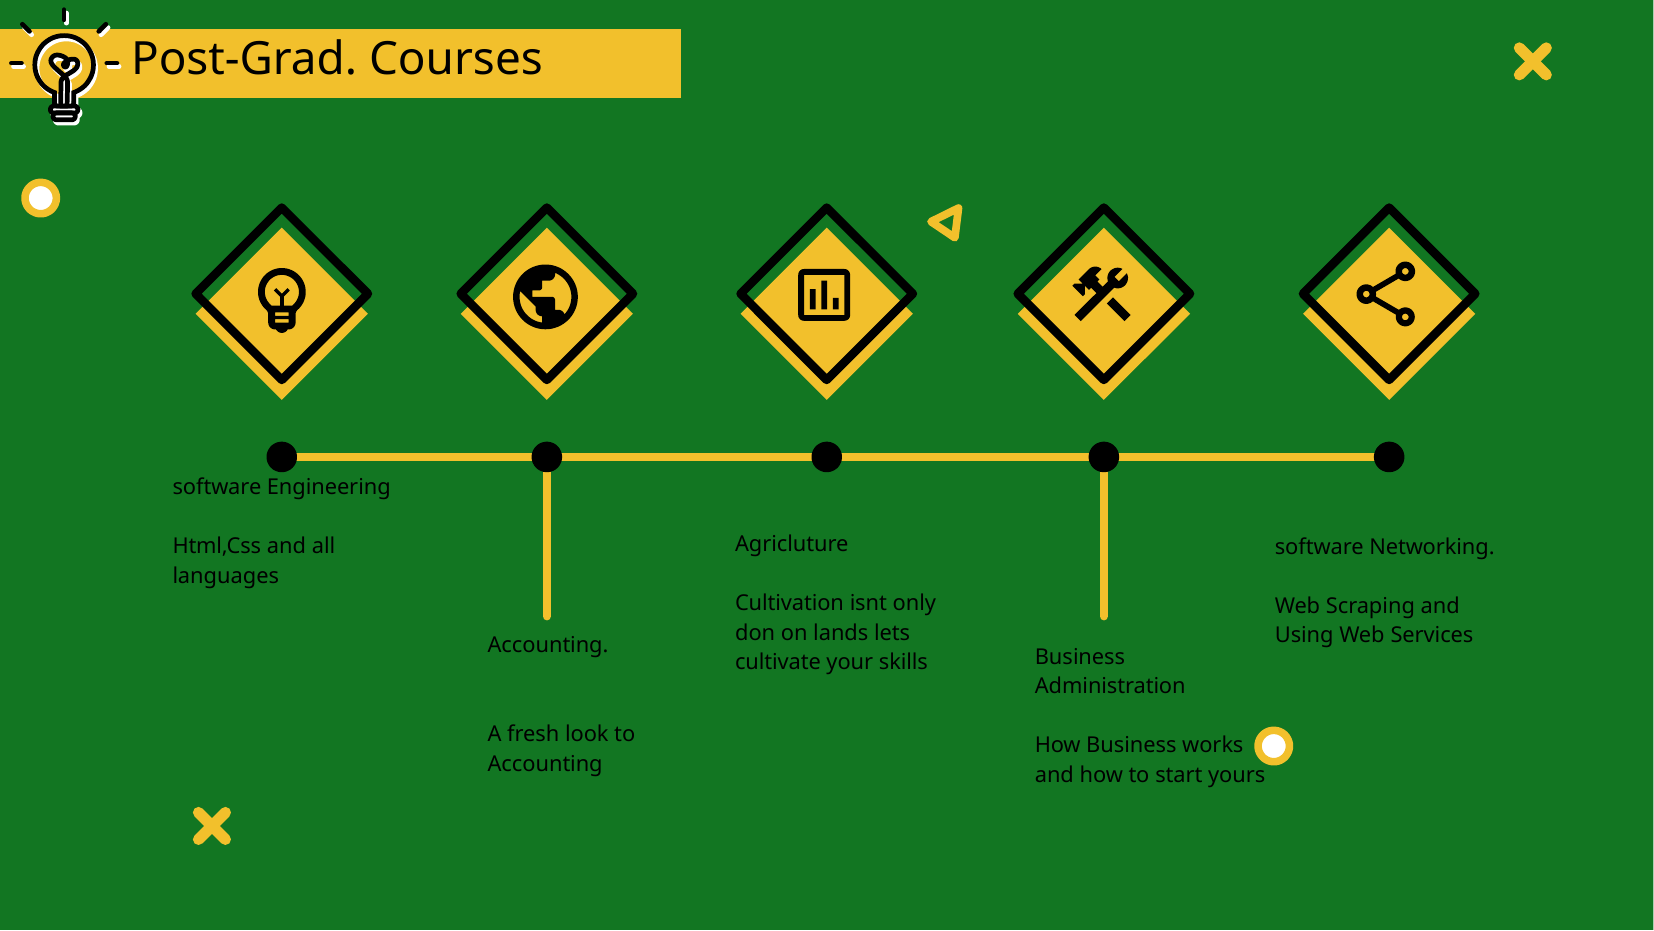

# Post-Grad. Courses
software Engineering
Html,Css and all languages
Agricluture
Cultivation isnt only don on lands lets cultivate your skills
software Networking.
Web Scraping and Using Web Services
Business Administration
How Business works and how to start yours
Accounting.
A fresh look to Accounting